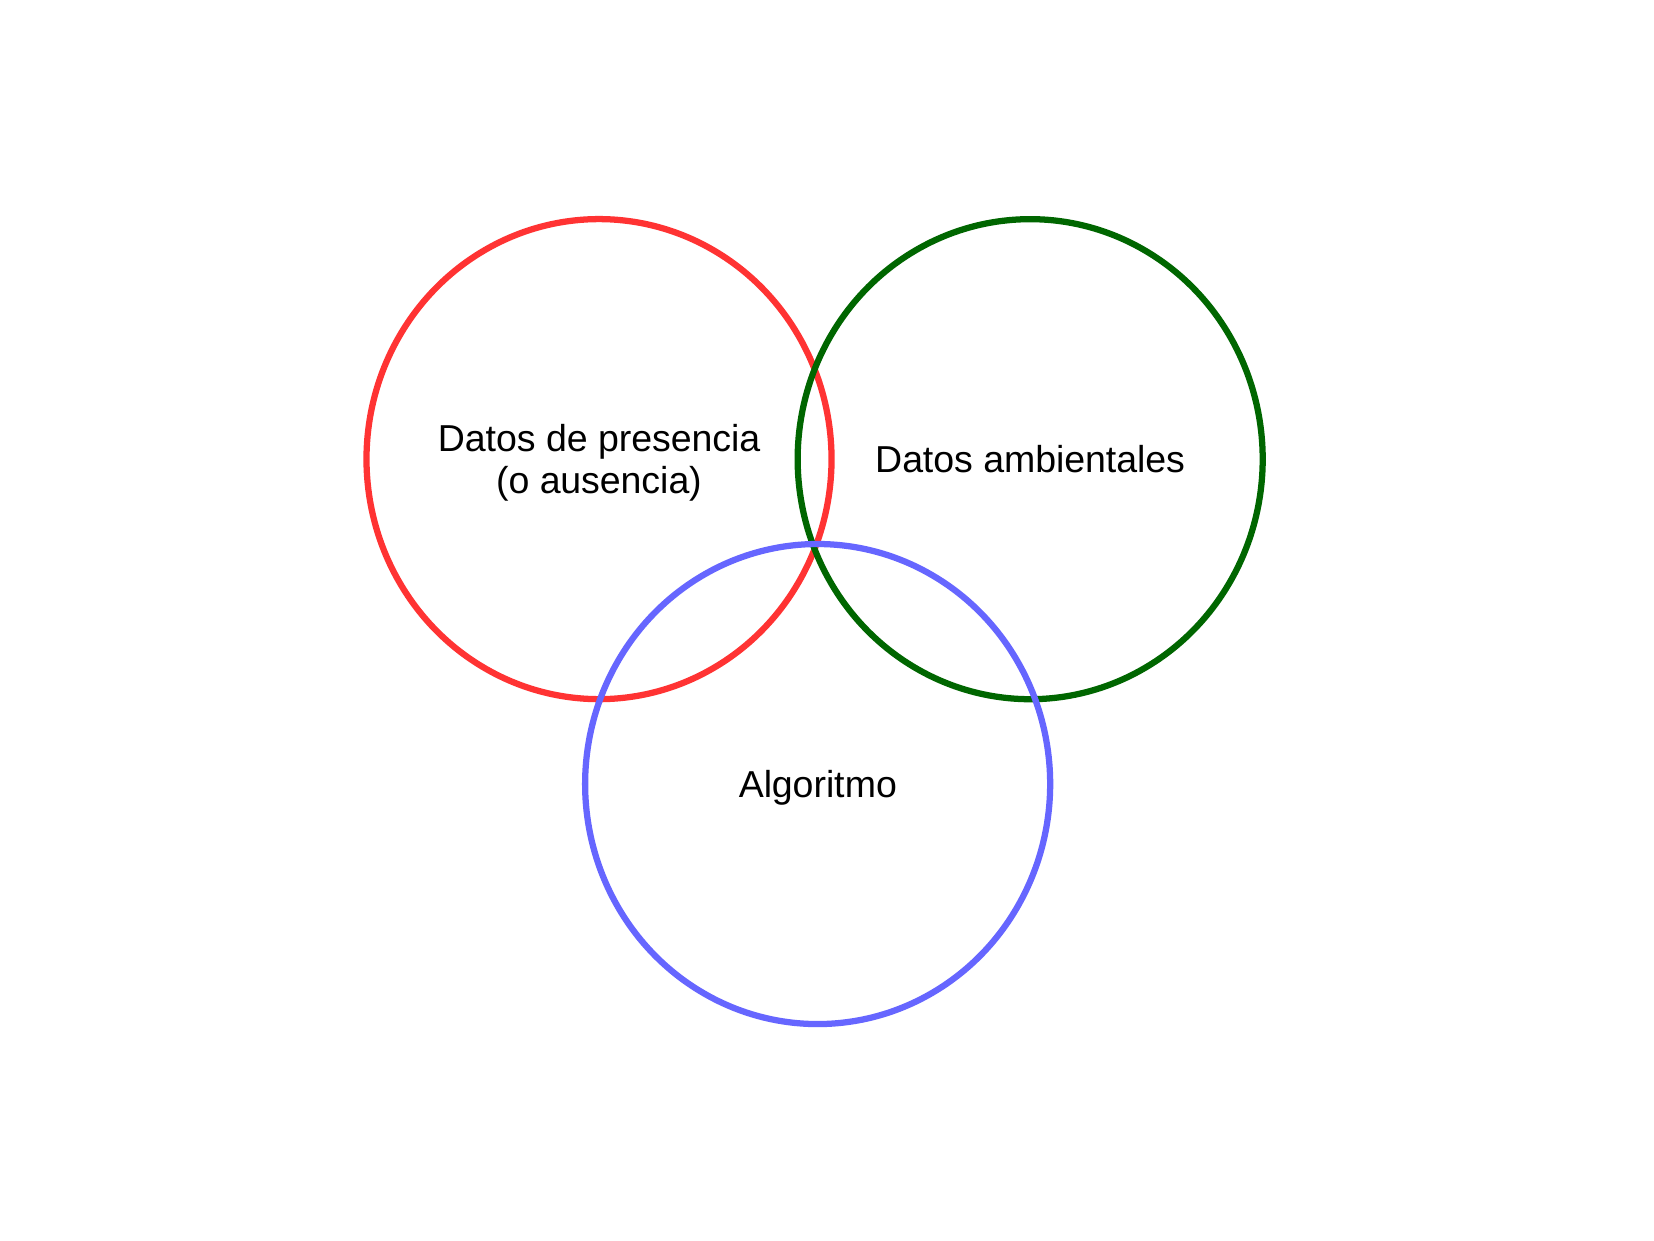

Datos de presencia
(o ausencia)
Datos ambientales
Algoritmo